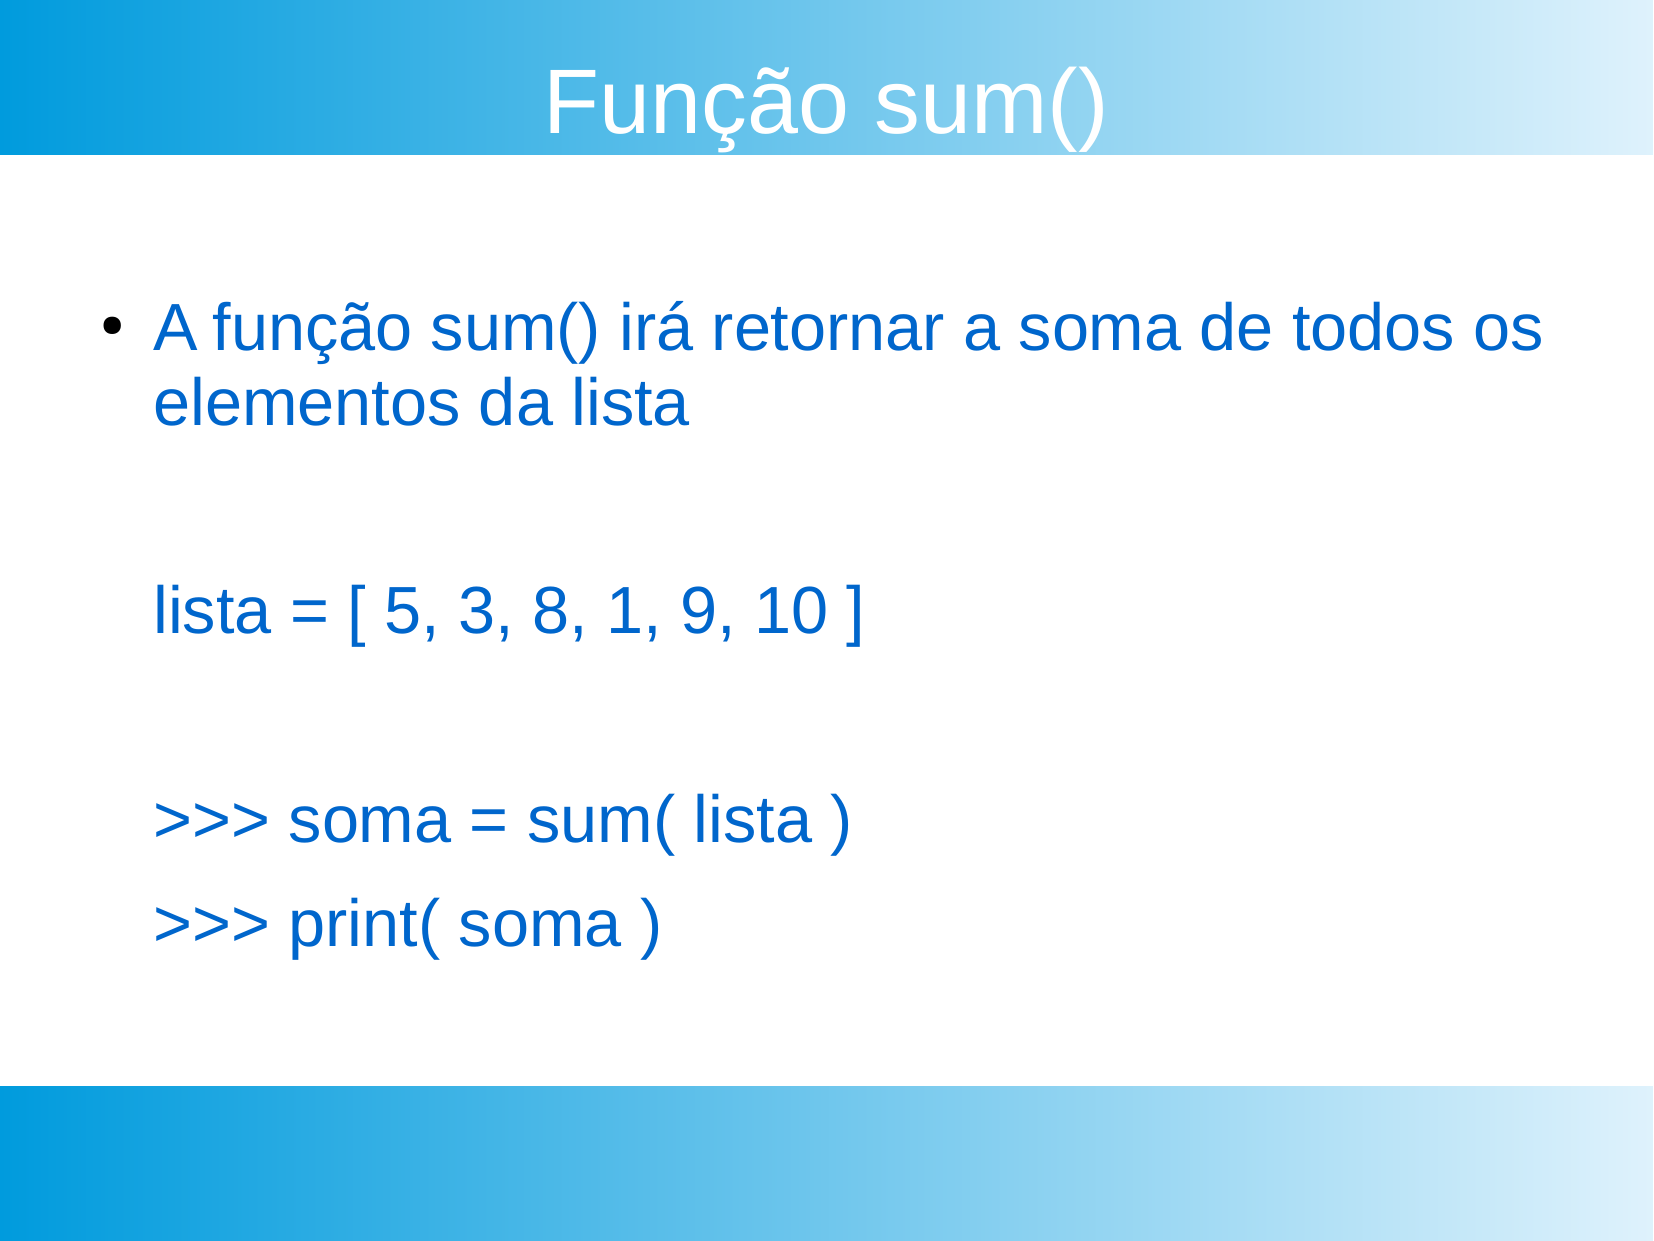

# Função sum()
A função sum() irá retornar a soma de todos os elementos da lista
lista = [ 5, 3, 8, 1, 9, 10 ]
>>> soma = sum( lista )
>>> print( soma )